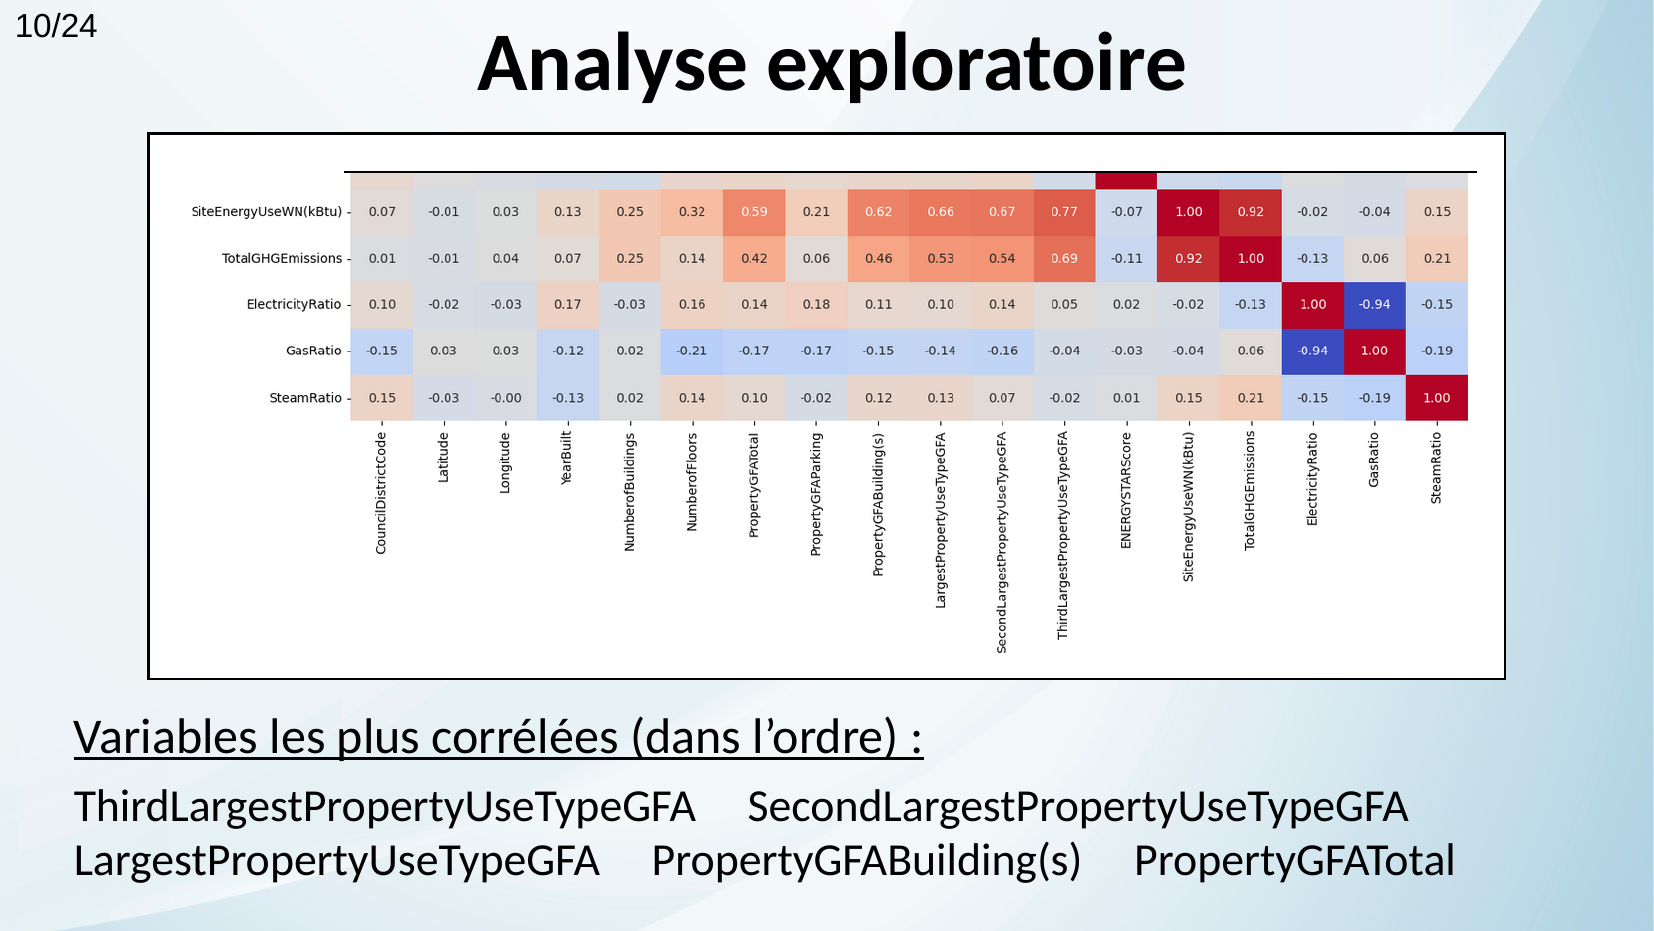

10/24
# Analyse exploratoire
Variables les plus corrélées (dans l’ordre) :
ThirdLargestPropertyUseTypeGFA SecondLargestPropertyUseTypeGFA
LargestPropertyUseTypeGFA PropertyGFABuilding(s) PropertyGFATotal